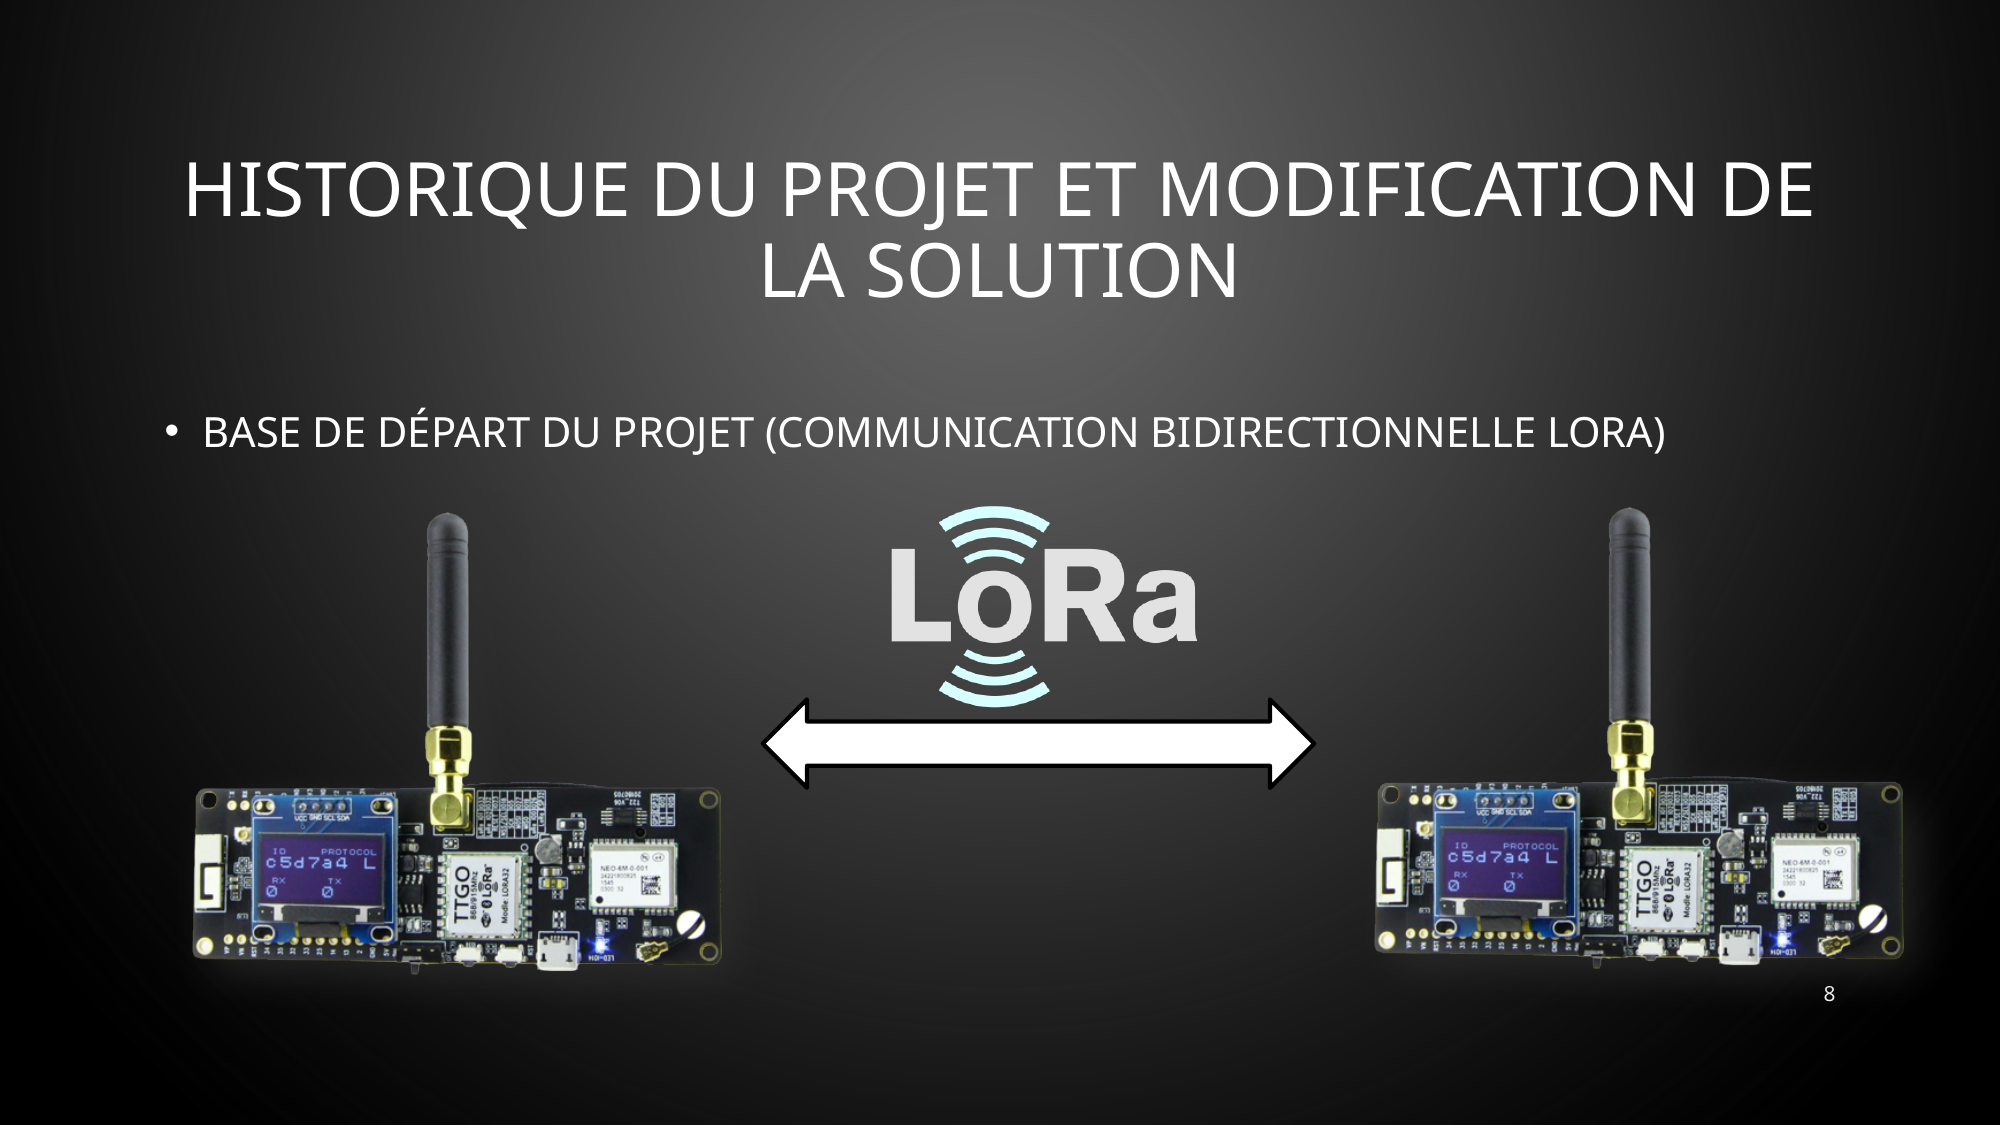

# Historique du projet et modification de la solution
Base de départ du projet (Communication bidirectionnelle LoRa)
8